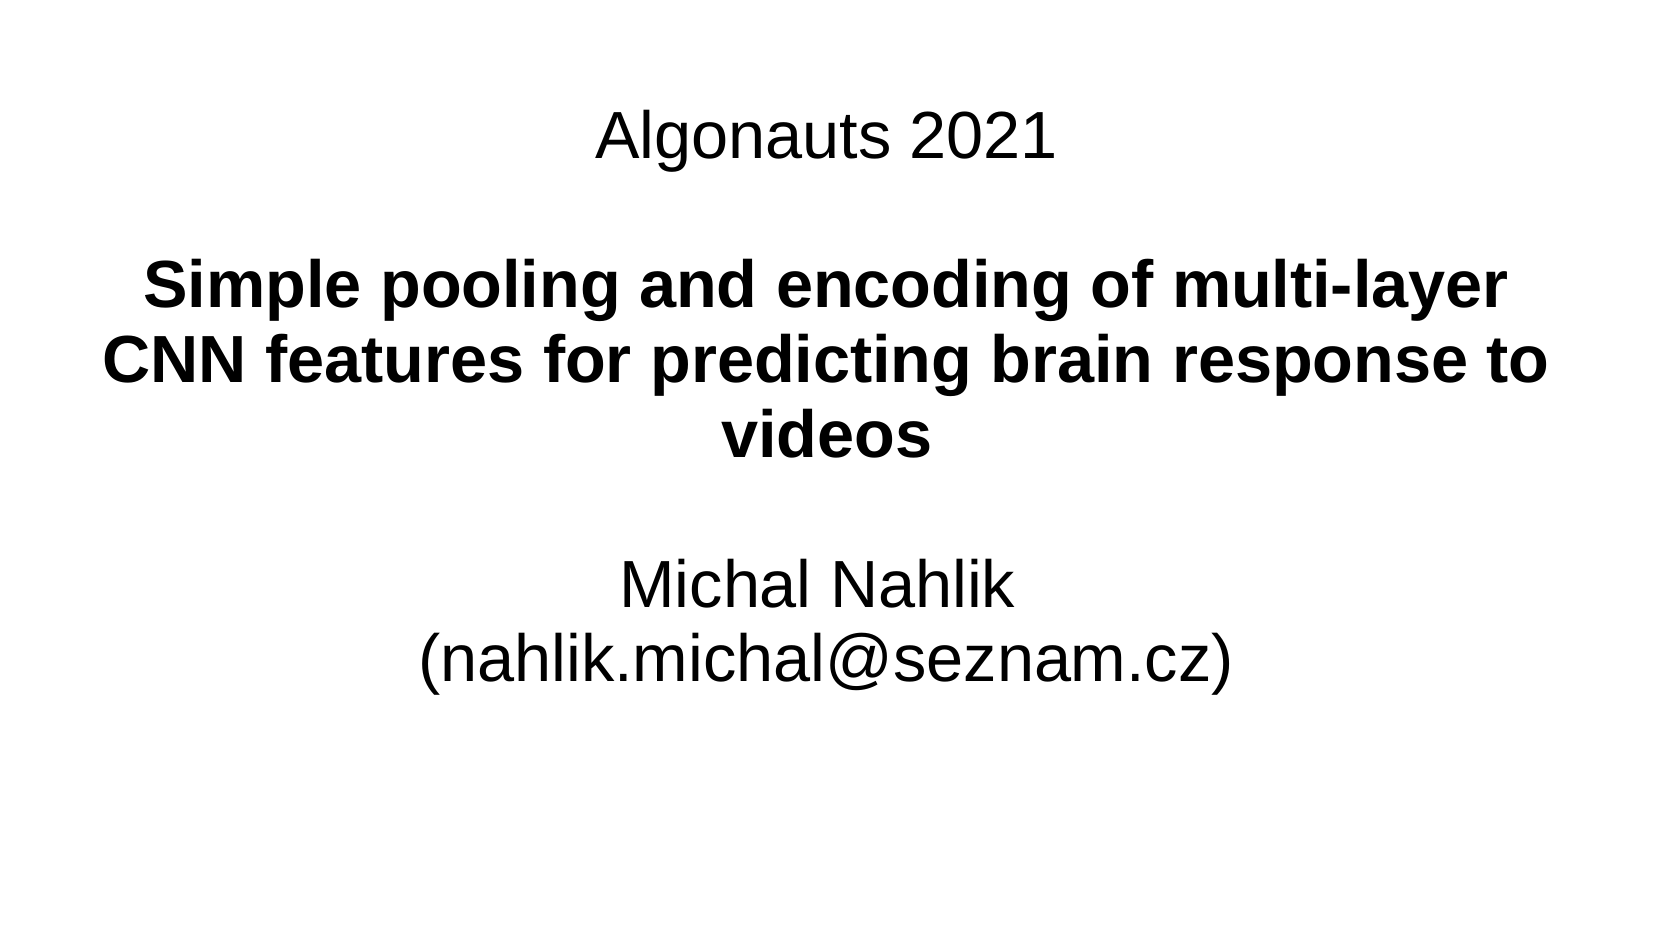

# Algonauts 2021
Simple pooling and encoding of multi-layer CNN features for predicting brain response to videos
Michal Nahlik
(nahlik.michal@seznam.cz)